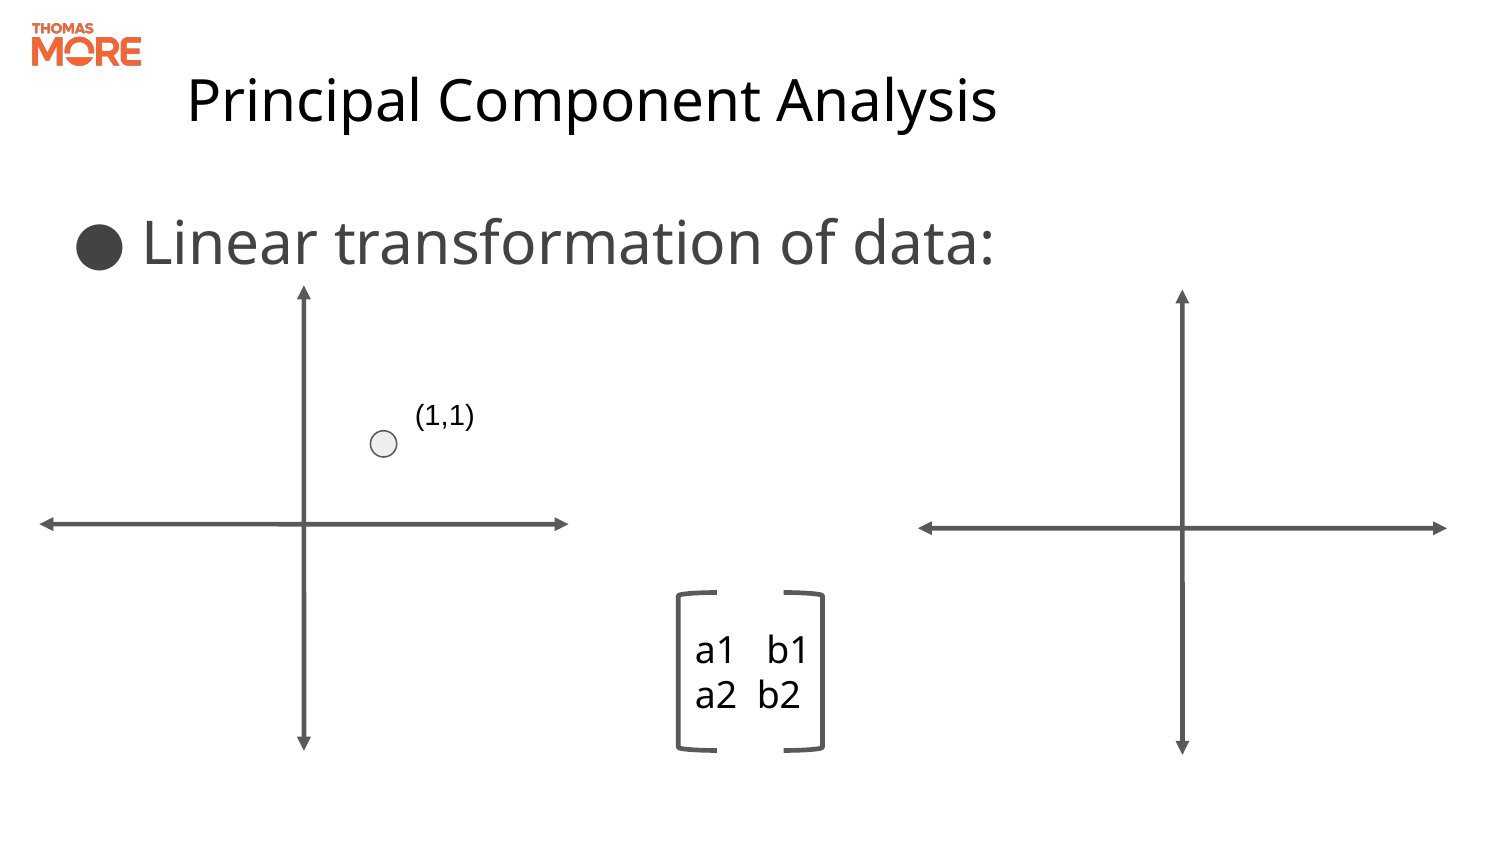

# Principal Component Analysis
Linear transformation of data:
(1,1)
 a1 b1
 a2 b2